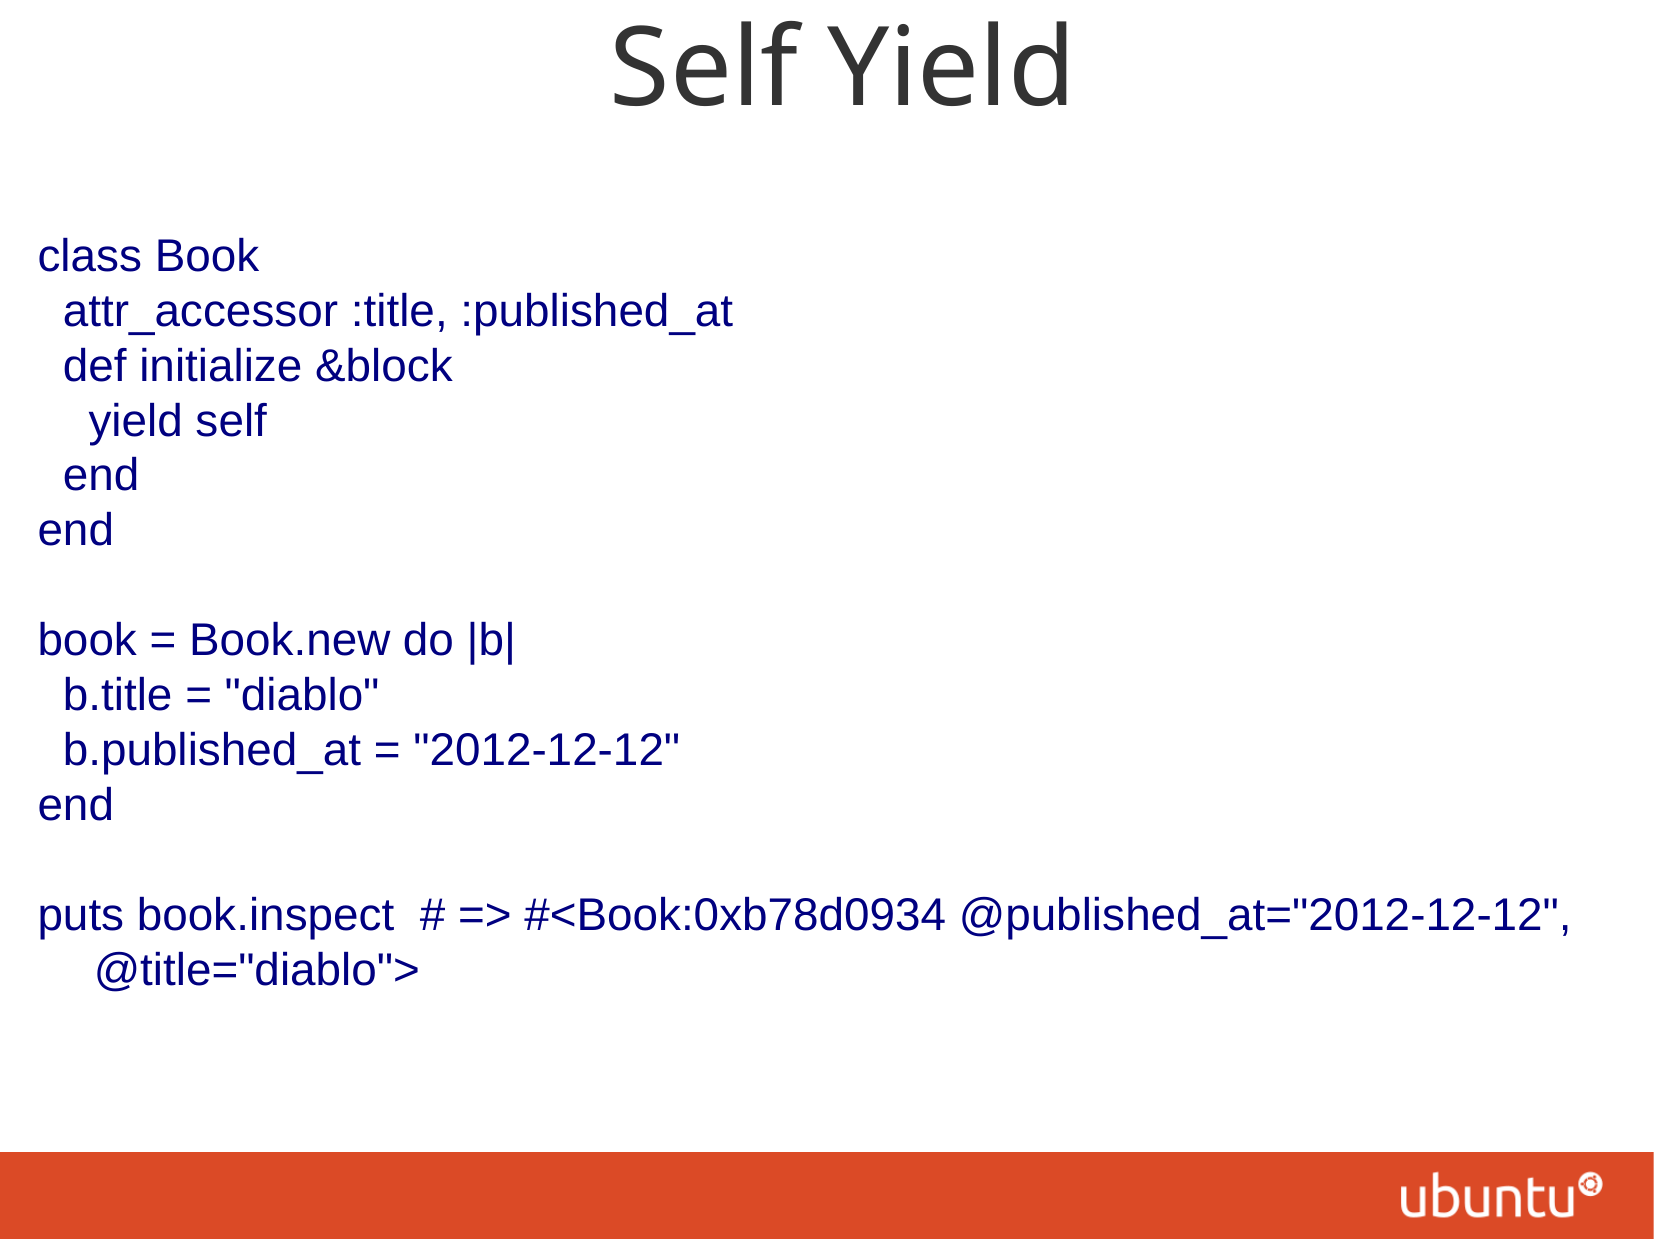

# Self Yield
class Book
 attr_accessor :title, :published_at
 def initialize &block
 yield self
 end
end
book = Book.new do |b|
 b.title = "diablo"
 b.published_at = "2012-12-12"
end
puts book.inspect # => #<Book:0xb78d0934 @published_at="2012-12-12", @title="diablo">